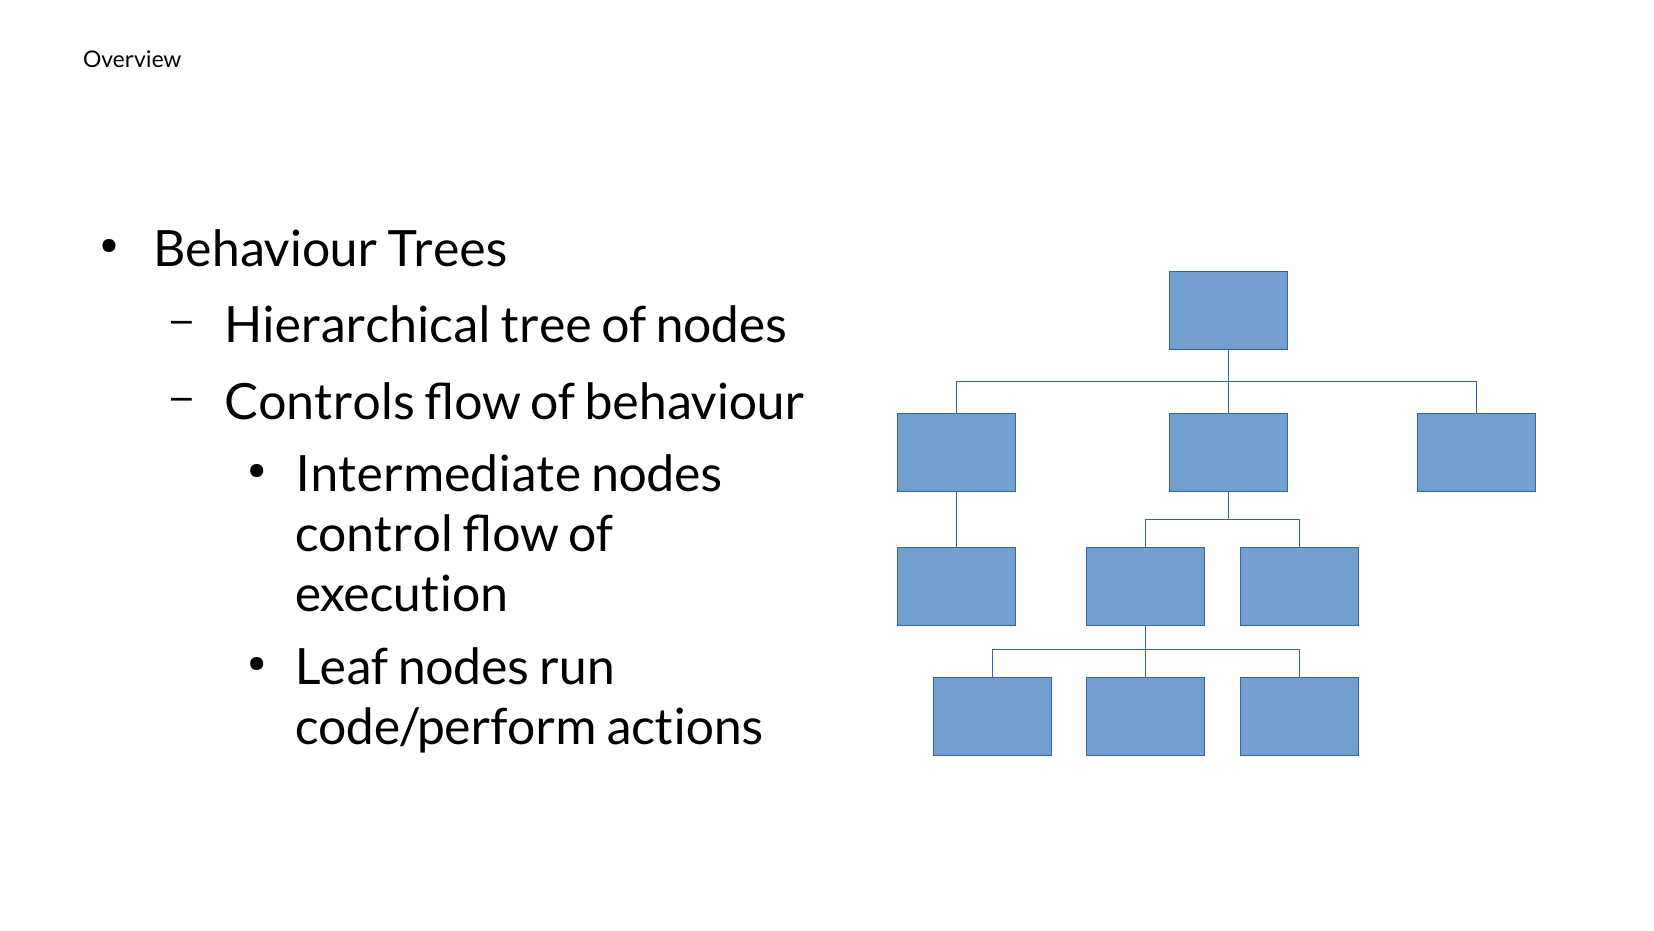

# Overview
Behaviour Trees
Hierarchical tree of nodes
Controls flow of behaviour
Intermediate nodes control flow of execution
Leaf nodes run code/perform actions